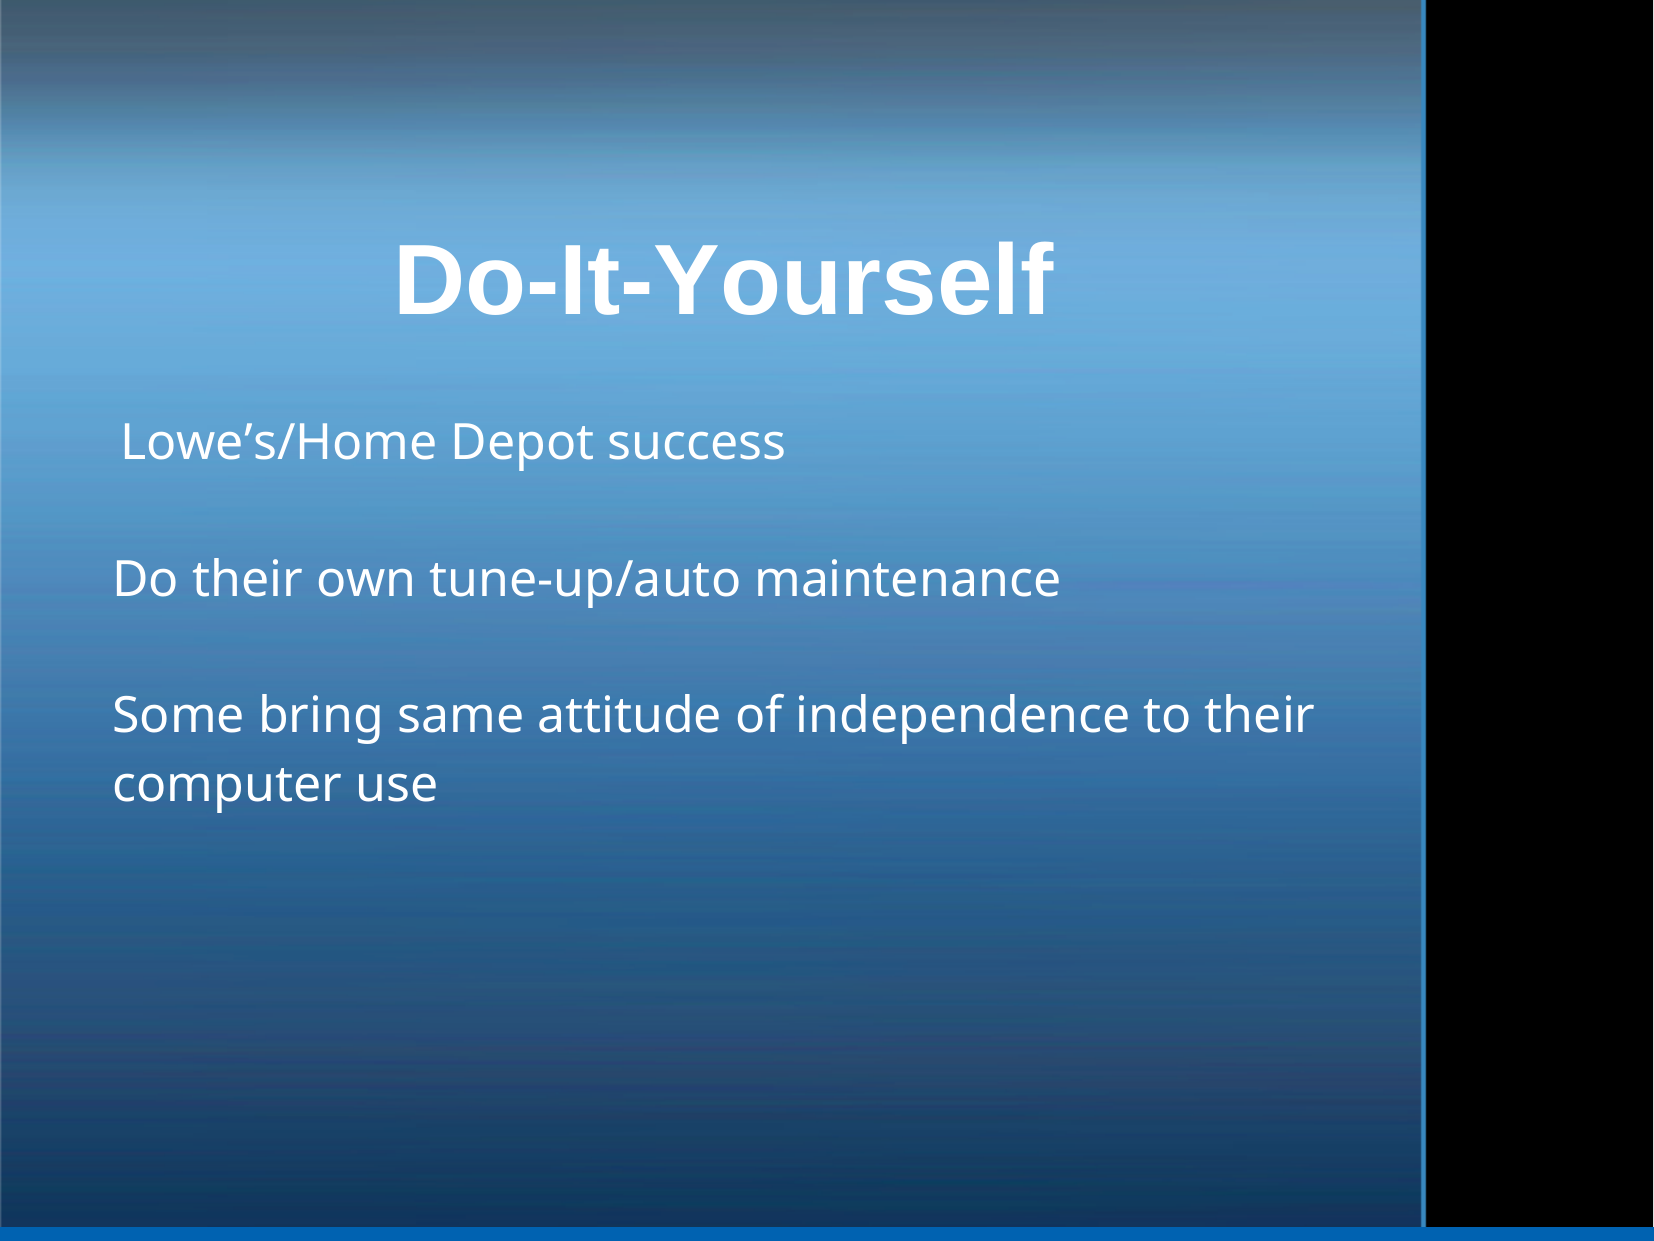

# Do-It-Yourself
Lowe’s/Home Depot success
Do their own tune-up/auto maintenance
Some bring same attitude of independence to their computer use